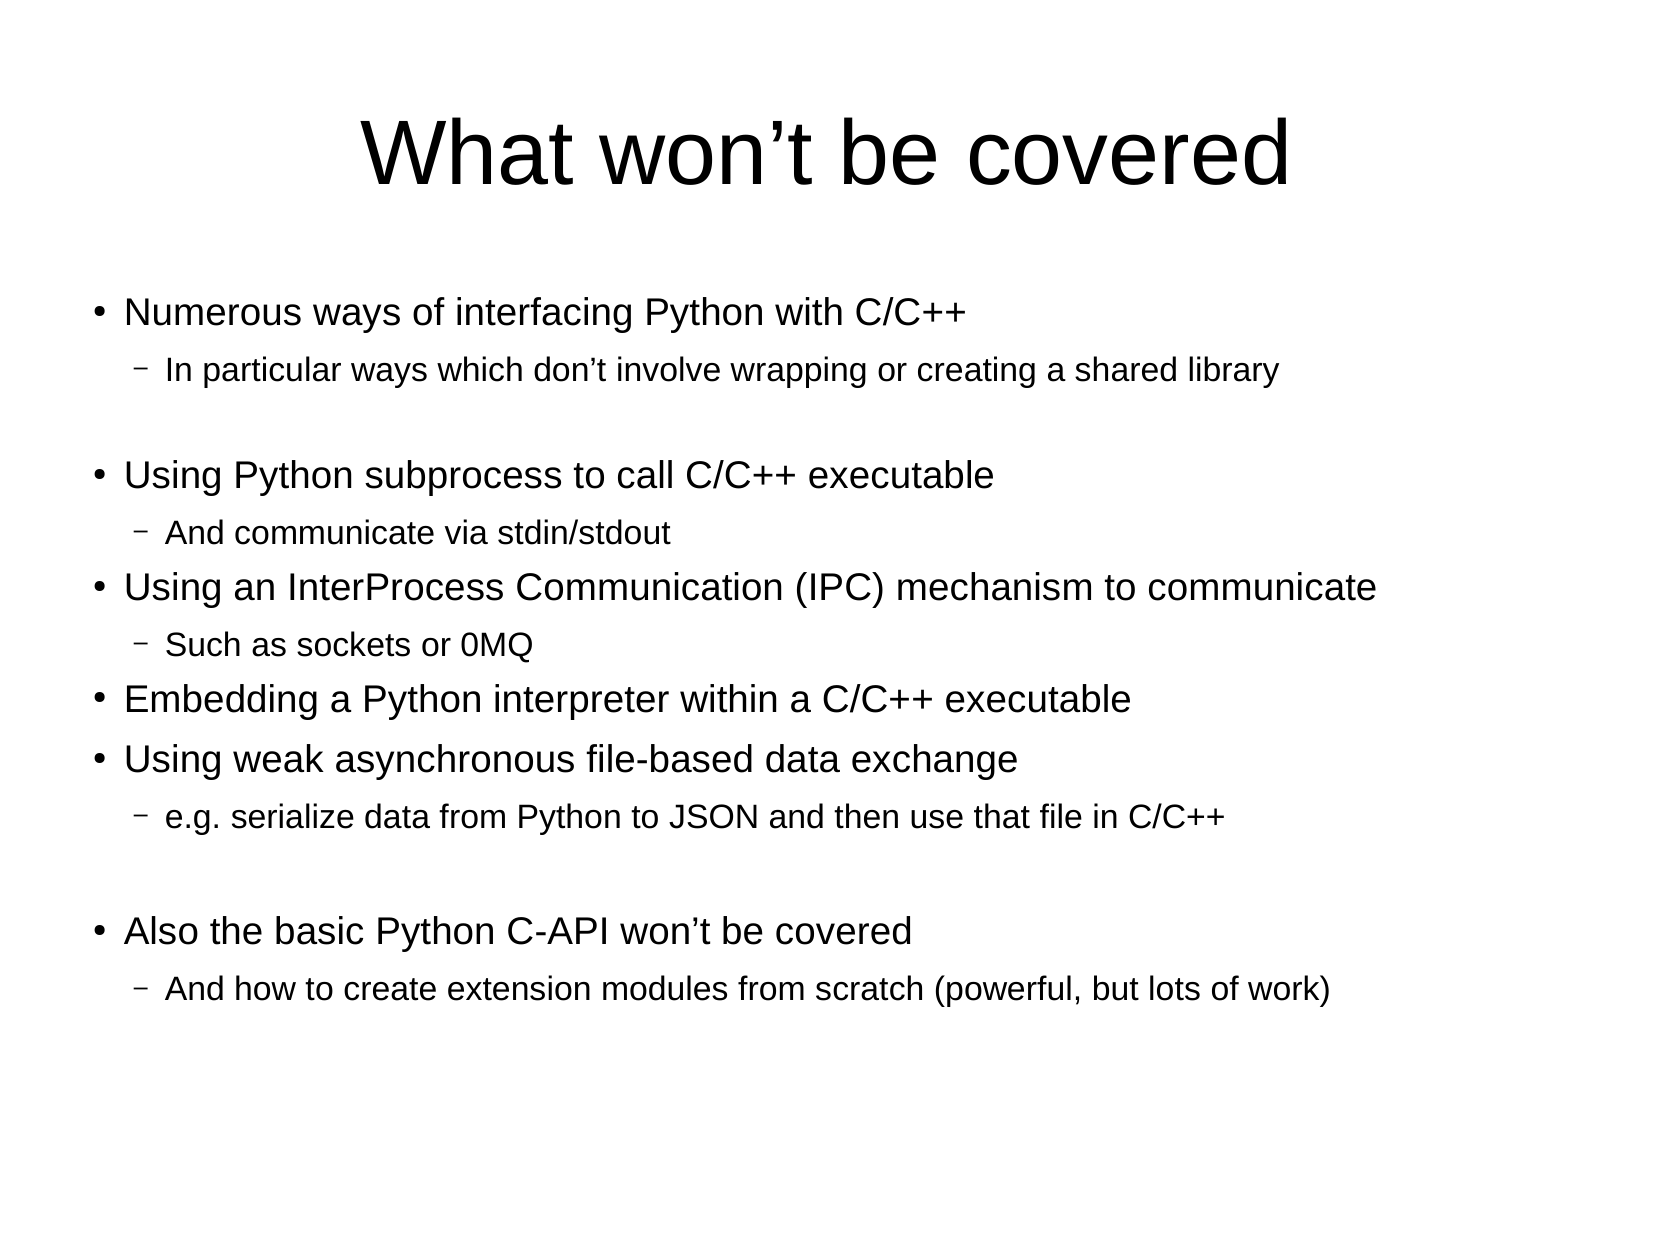

# What won’t be covered
Numerous ways of interfacing Python with C/C++
In particular ways which don’t involve wrapping or creating a shared library
Using Python subprocess to call C/C++ executable
And communicate via stdin/stdout
Using an InterProcess Communication (IPC) mechanism to communicate
Such as sockets or 0MQ
Embedding a Python interpreter within a C/C++ executable
Using weak asynchronous file-based data exchange
e.g. serialize data from Python to JSON and then use that file in C/C++
Also the basic Python C-API won’t be covered
And how to create extension modules from scratch (powerful, but lots of work)